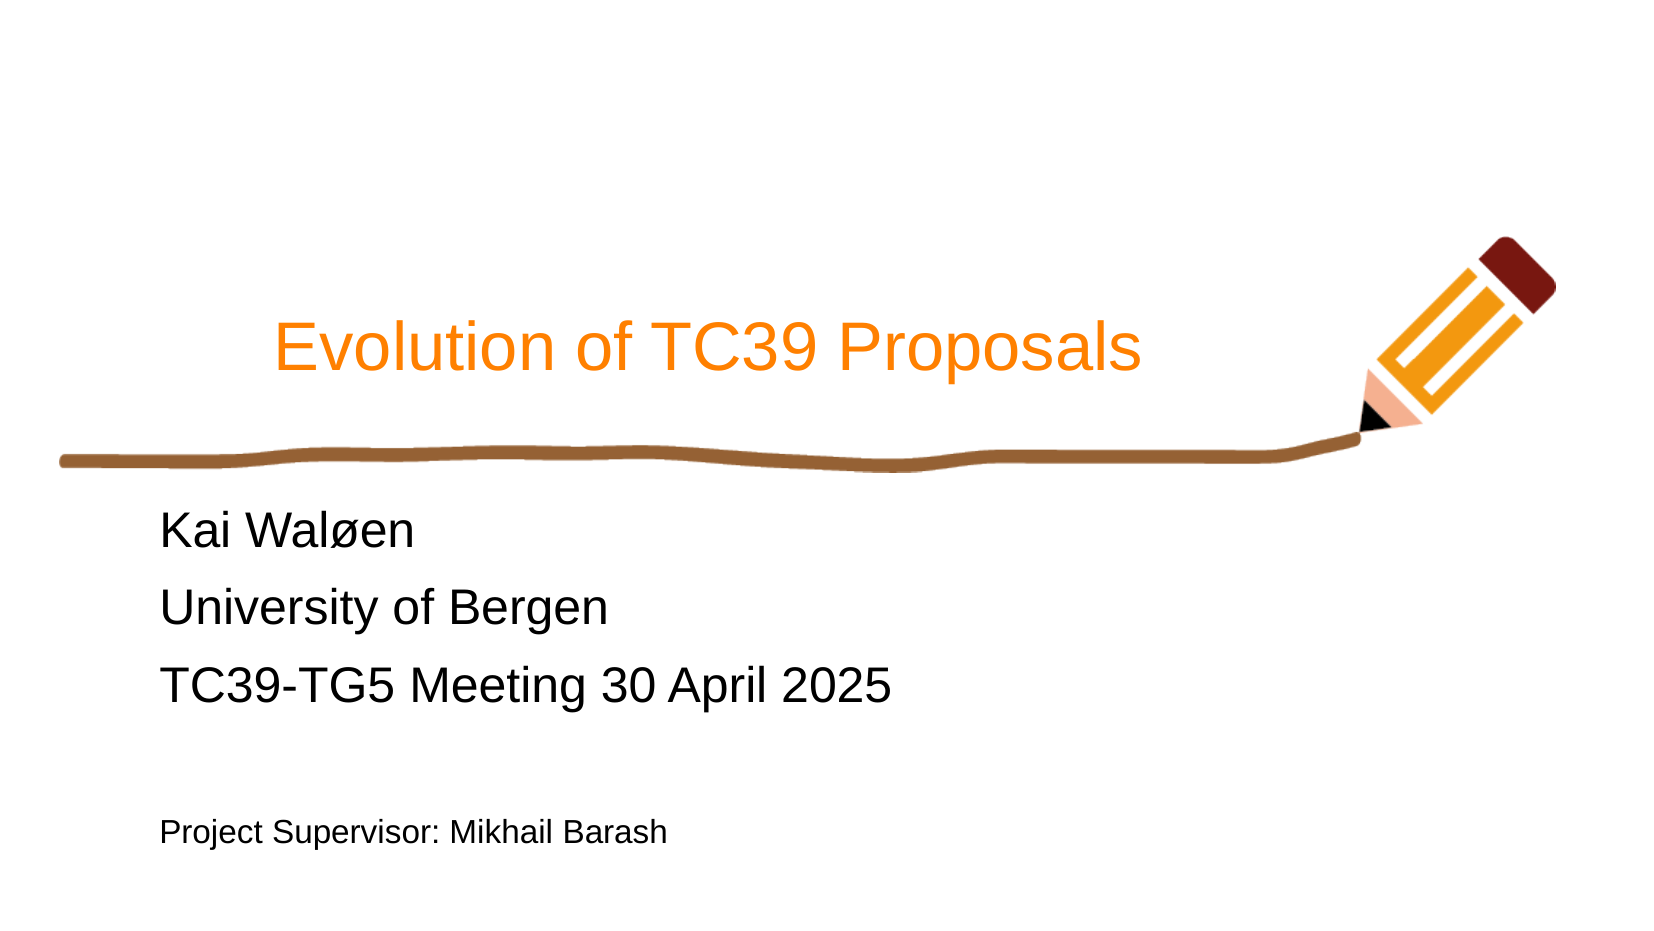

# Evolution of TC39 Proposals
Kai Waløen
University of Bergen
TC39-TG5 Meeting 30 April 2025
Project Supervisor: Mikhail Barash